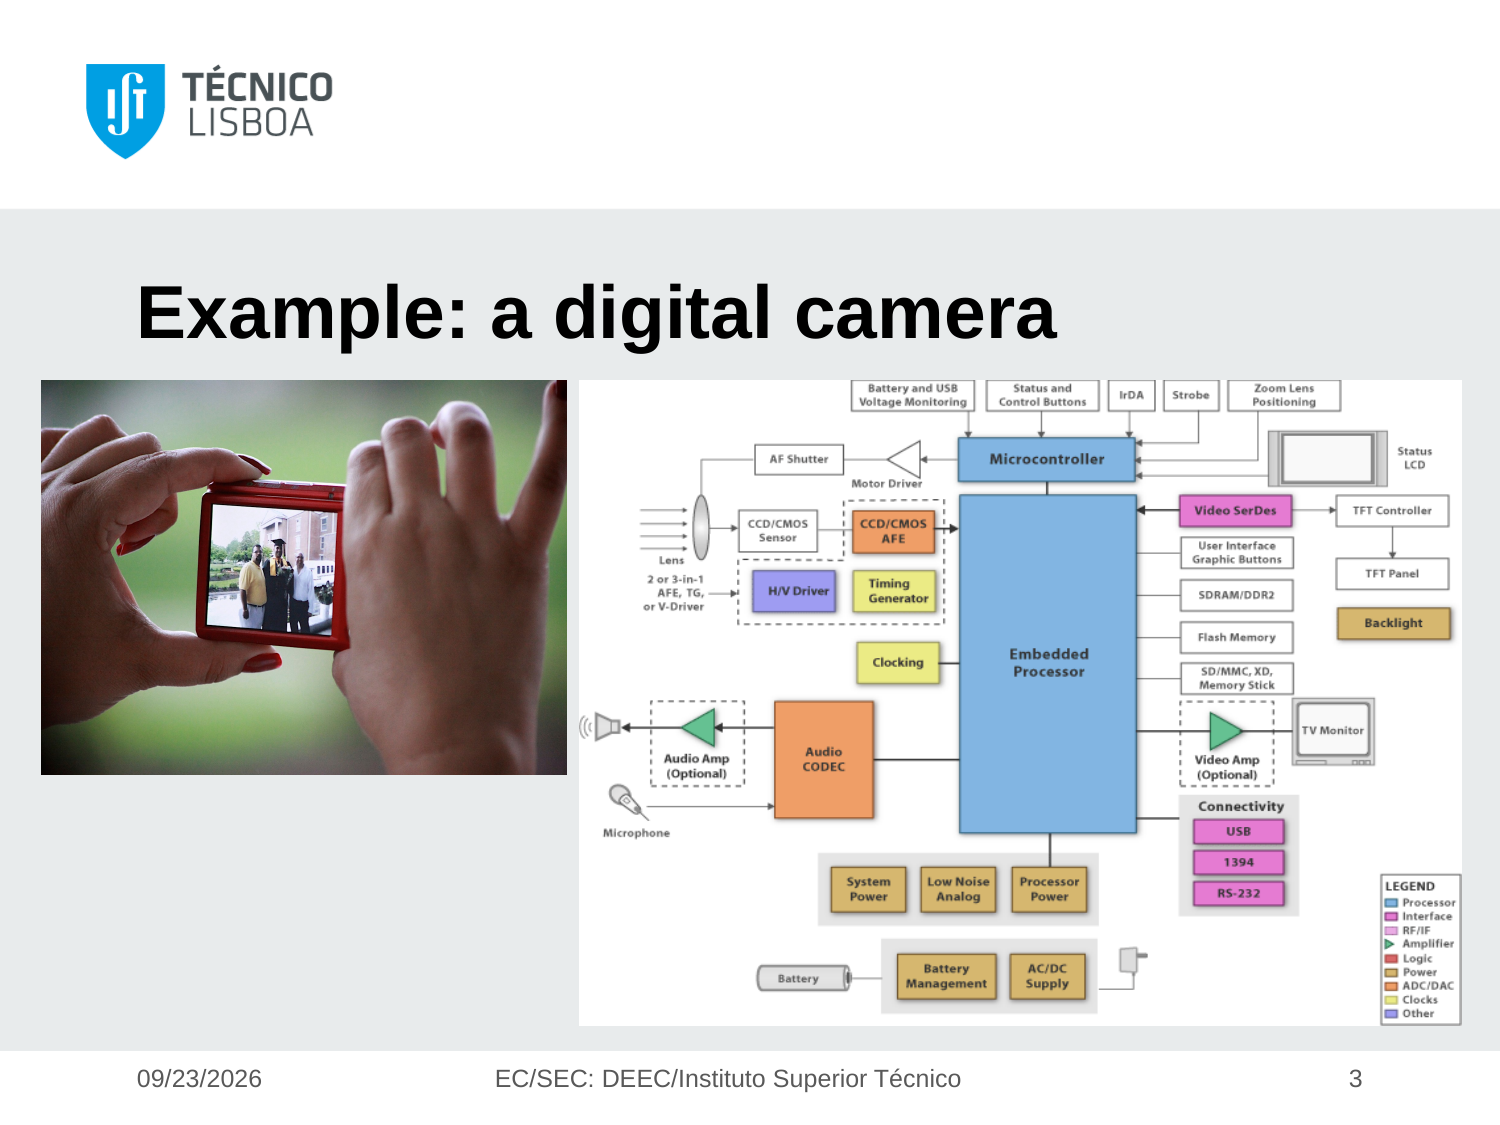

# Example: a digital camera
EC/SEC: DEEC/Instituto Superior Técnico